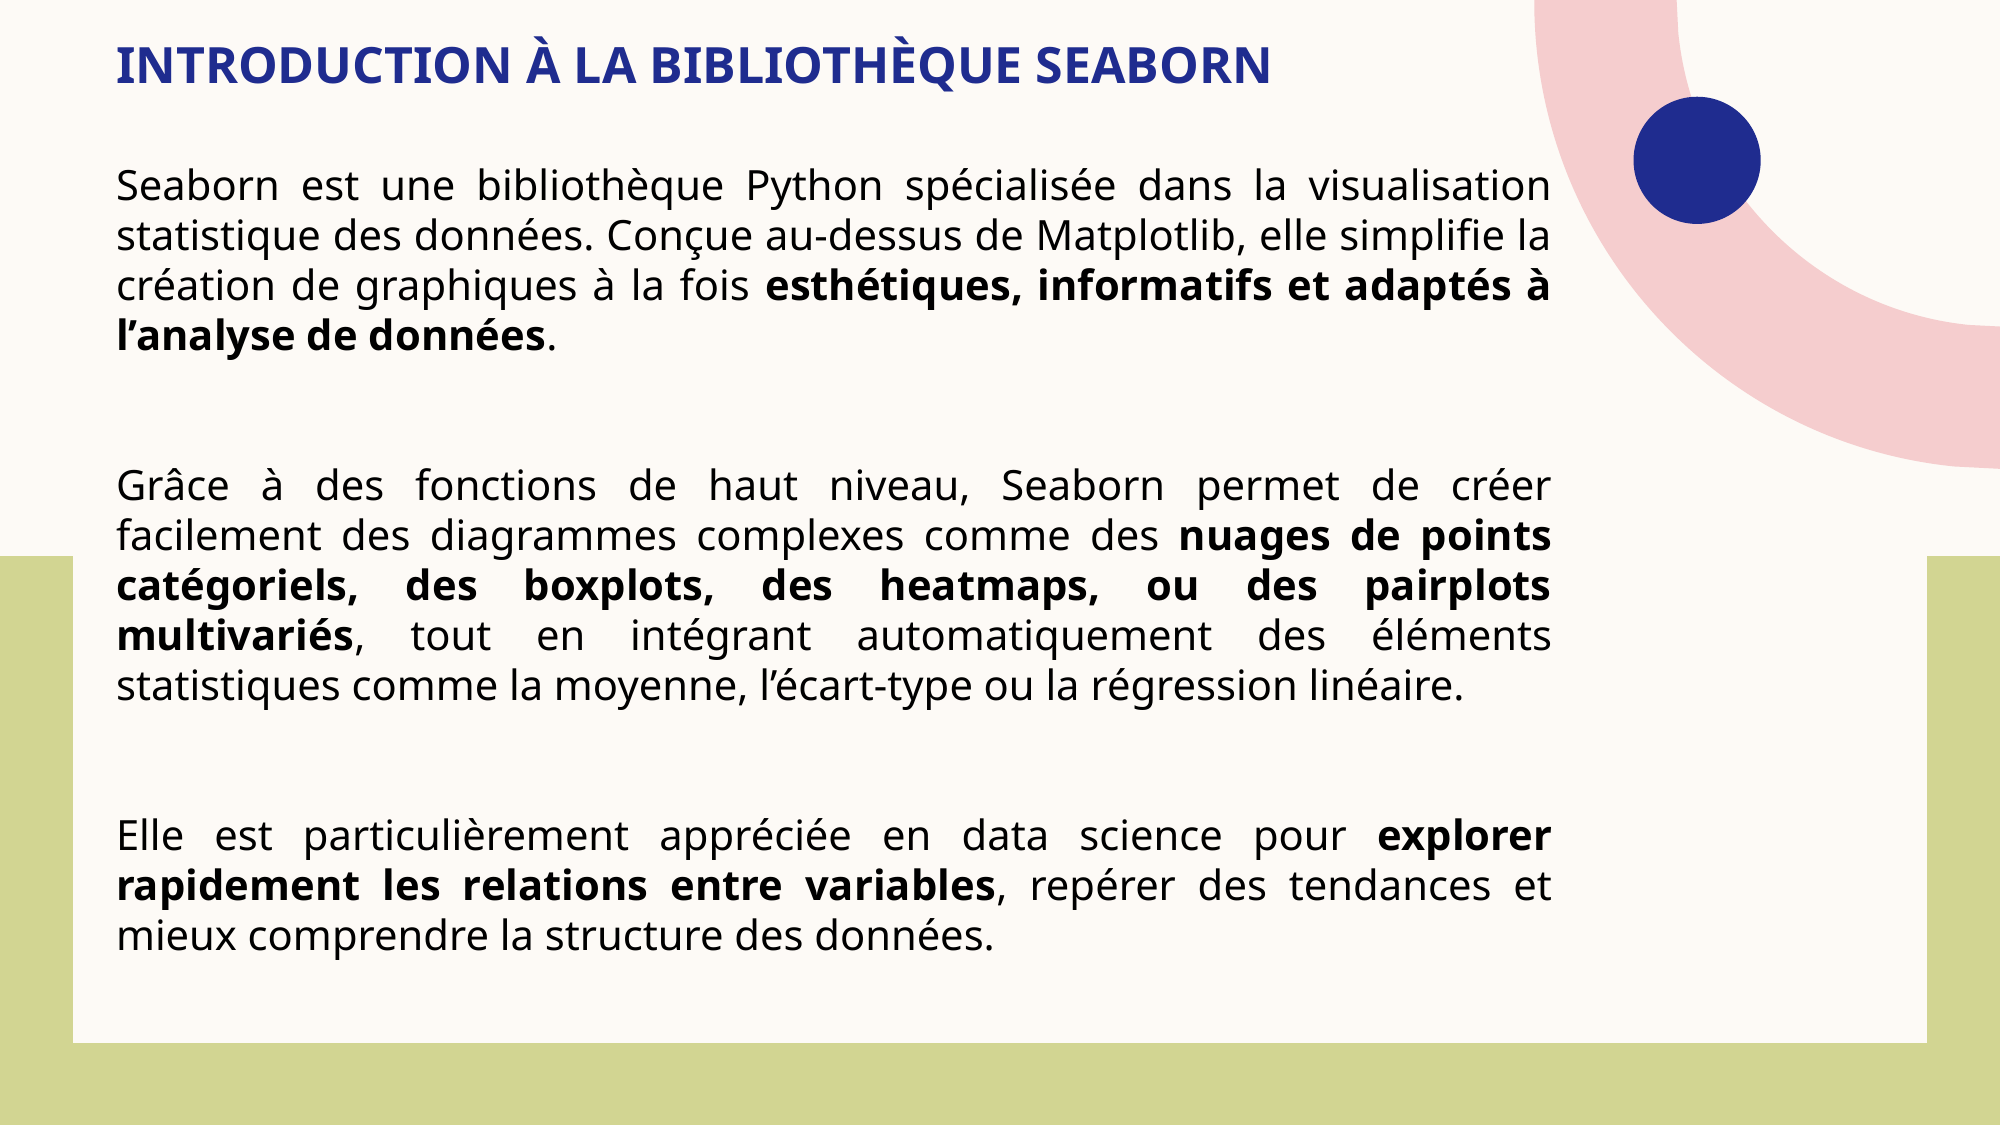

# Introduction à la bibliothèque Seaborn
Seaborn est une bibliothèque Python spécialisée dans la visualisation statistique des données. Conçue au-dessus de Matplotlib, elle simplifie la création de graphiques à la fois esthétiques, informatifs et adaptés à l’analyse de données.
Grâce à des fonctions de haut niveau, Seaborn permet de créer facilement des diagrammes complexes comme des nuages de points catégoriels, des boxplots, des heatmaps, ou des pairplots multivariés, tout en intégrant automatiquement des éléments statistiques comme la moyenne, l’écart-type ou la régression linéaire.
Elle est particulièrement appréciée en data science pour explorer rapidement les relations entre variables, repérer des tendances et mieux comprendre la structure des données.